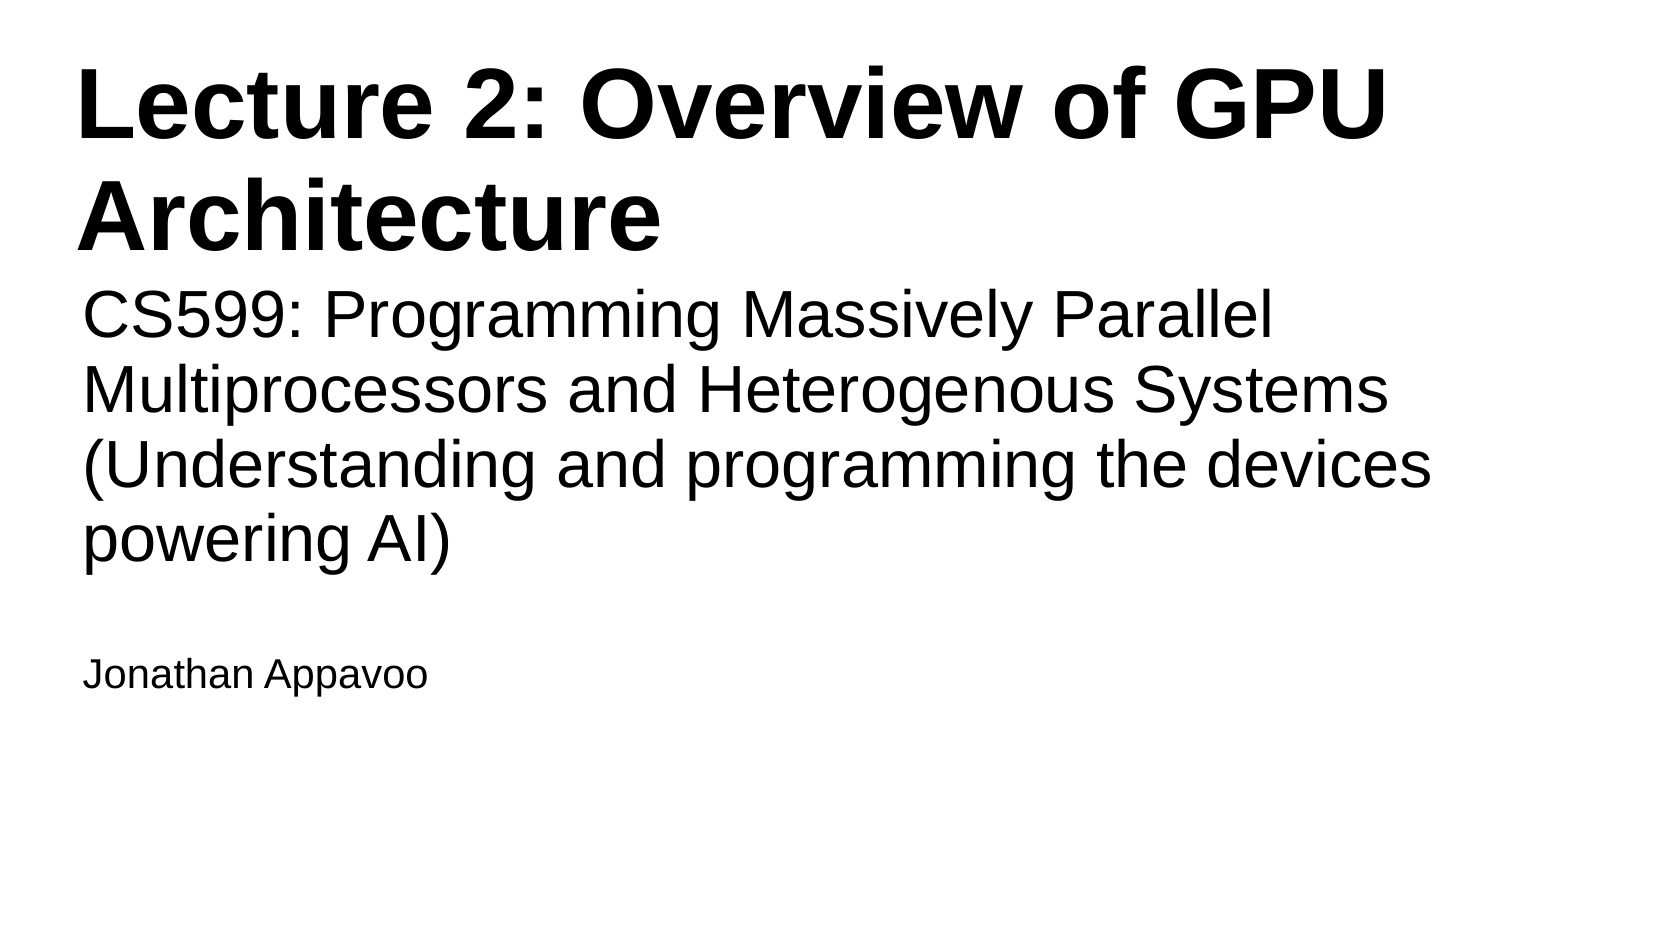

# Lecture 2: Overview of GPU Architecture
CS599: Programming Massively Parallel Multiprocessors and Heterogenous Systems (Understanding and programming the devices powering AI)
Jonathan Appavoo